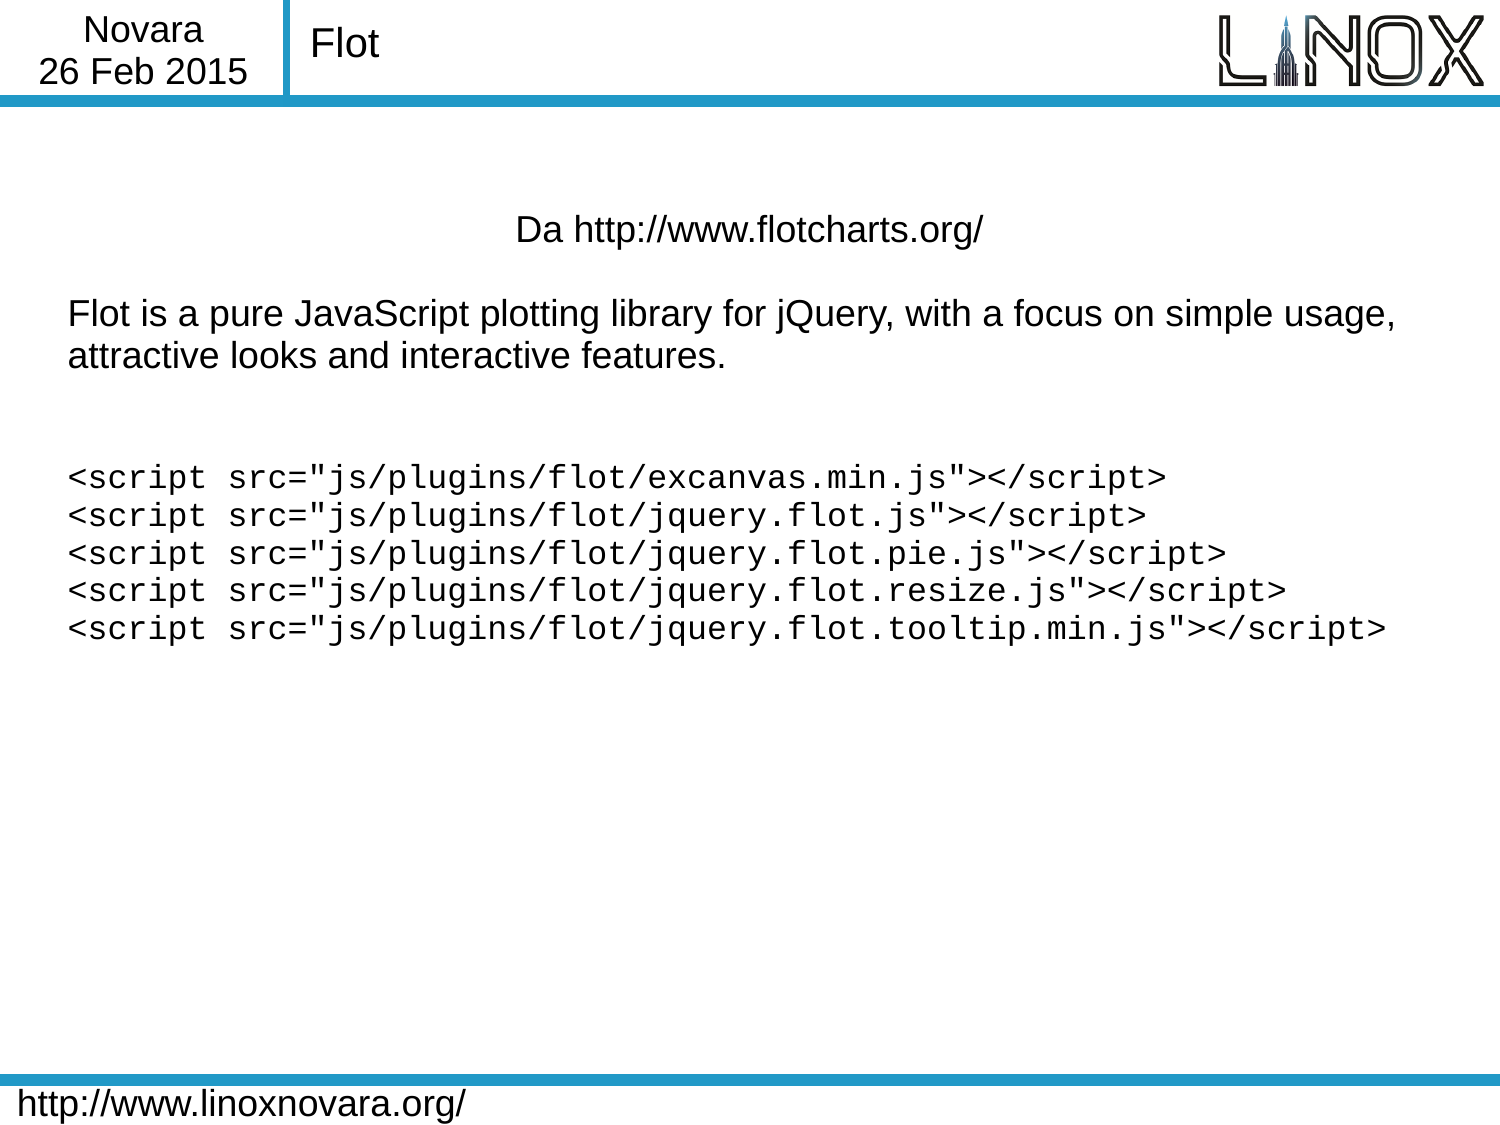

# Flot
Da http://www.flotcharts.org/
Flot is a pure JavaScript plotting library for jQuery, with a focus on simple usage, attractive looks and interactive features.
<script src="js/plugins/flot/excanvas.min.js"></script>
<script src="js/plugins/flot/jquery.flot.js"></script>
<script src="js/plugins/flot/jquery.flot.pie.js"></script>
<script src="js/plugins/flot/jquery.flot.resize.js"></script>
<script src="js/plugins/flot/jquery.flot.tooltip.min.js"></script>